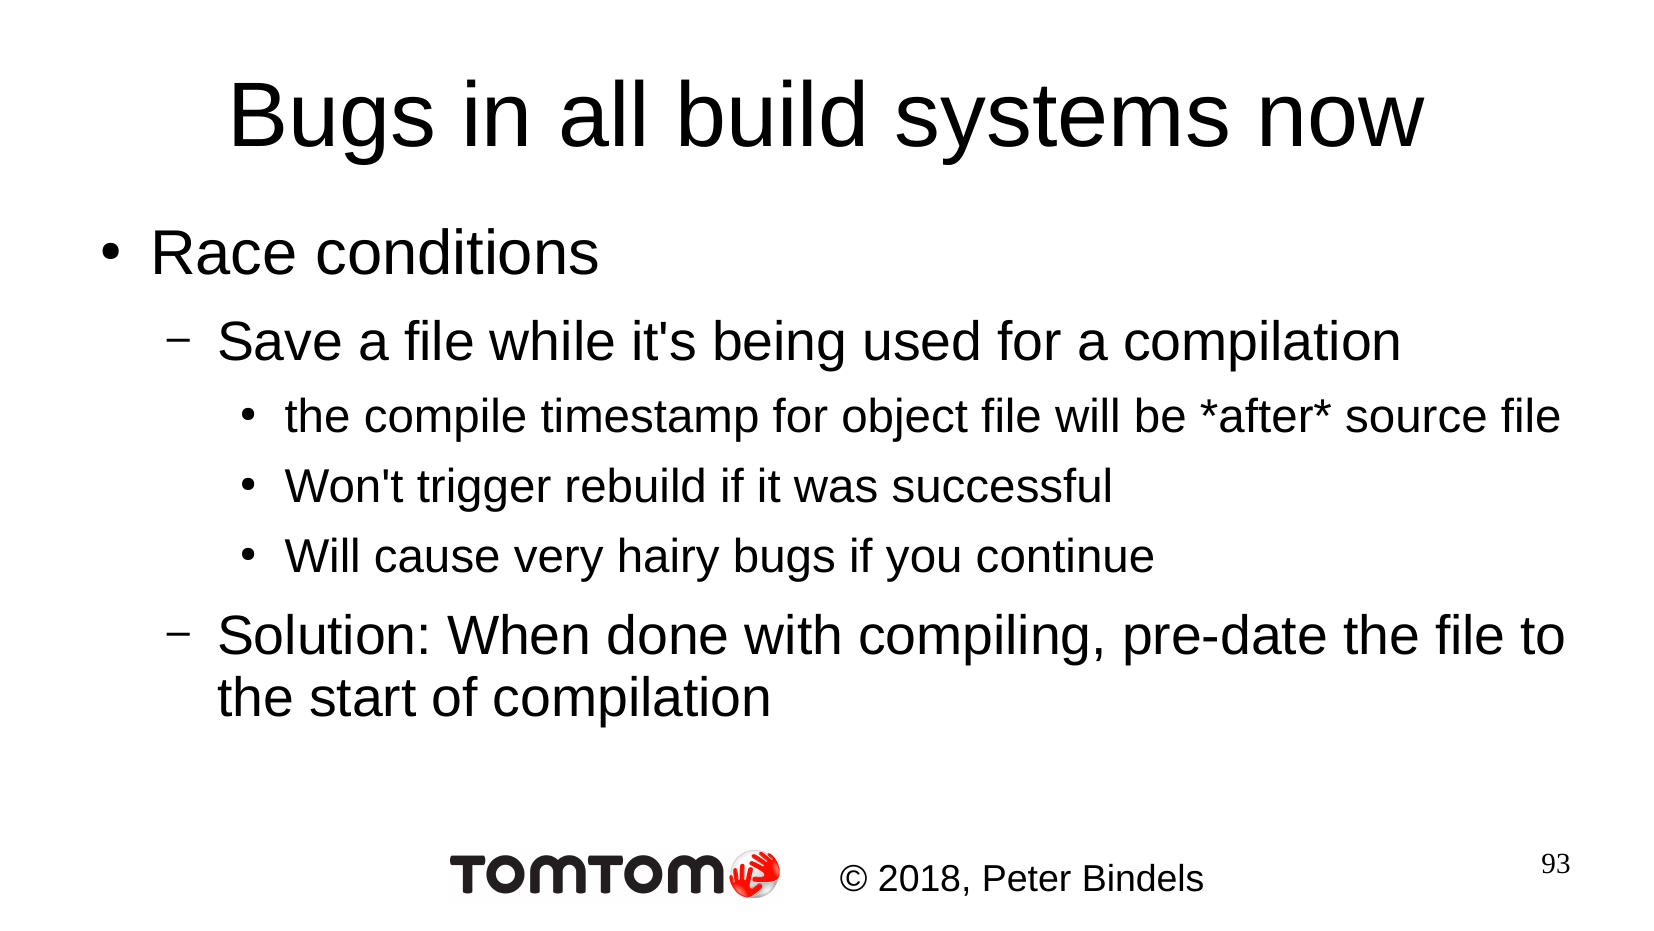

# Bugs in all build systems now
Race conditions
Save a file while it's being used for a compilation
the compile timestamp for object file will be *after* source file
Won't trigger rebuild if it was successful
Will cause very hairy bugs if you continue
Solution: When done with compiling, pre-date the file to the start of compilation
93